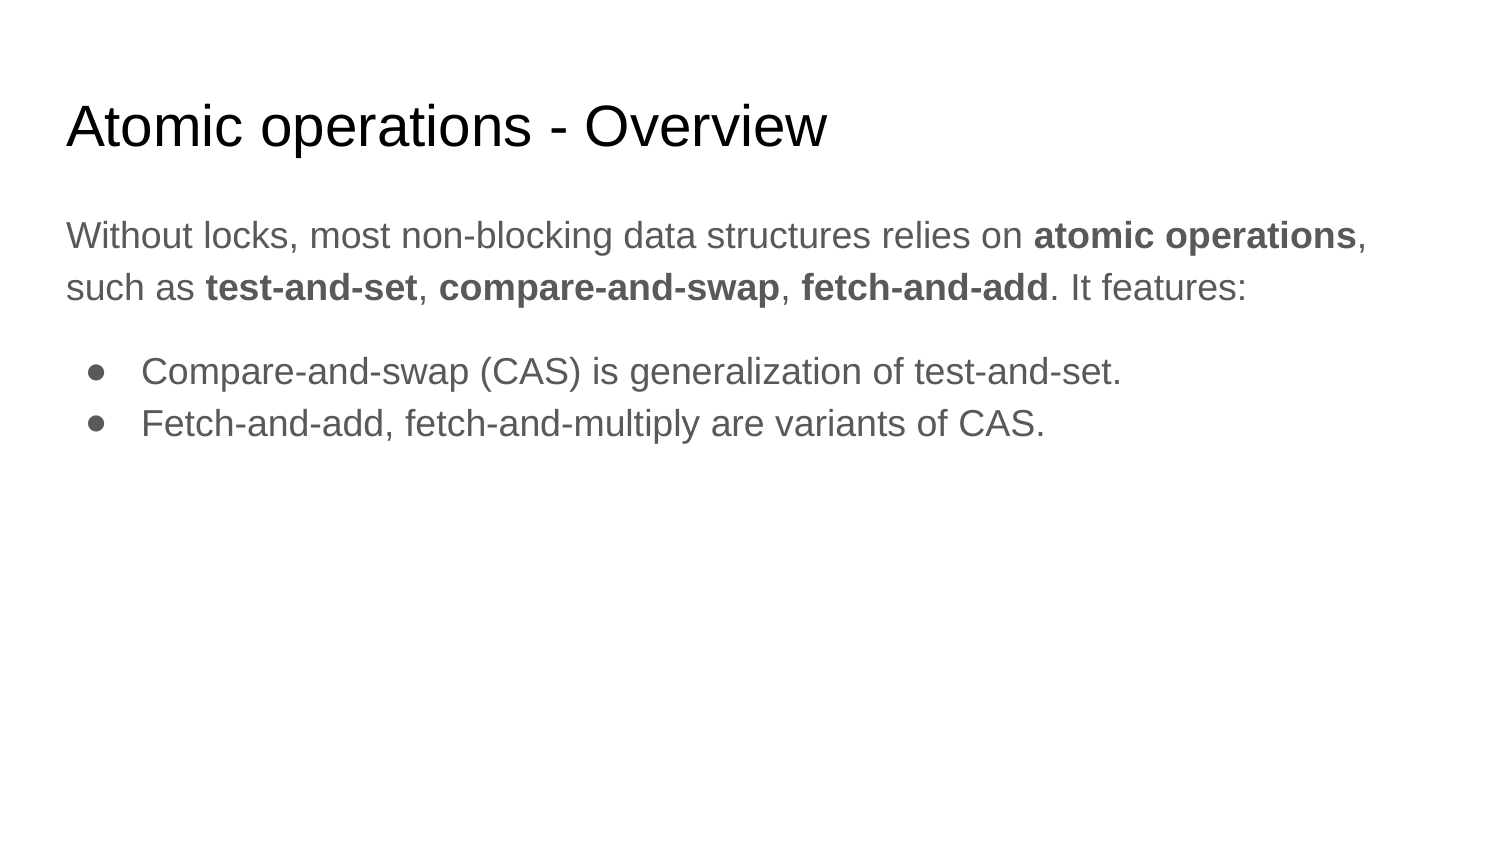

Atomic operations - Overview
# Without locks, most non-blocking data structures relies on atomic operations, such as test-and-set, compare-and-swap, fetch-and-add. It features:
Compare-and-swap (CAS) is generalization of test-and-set.
Fetch-and-add, fetch-and-multiply are variants of CAS.